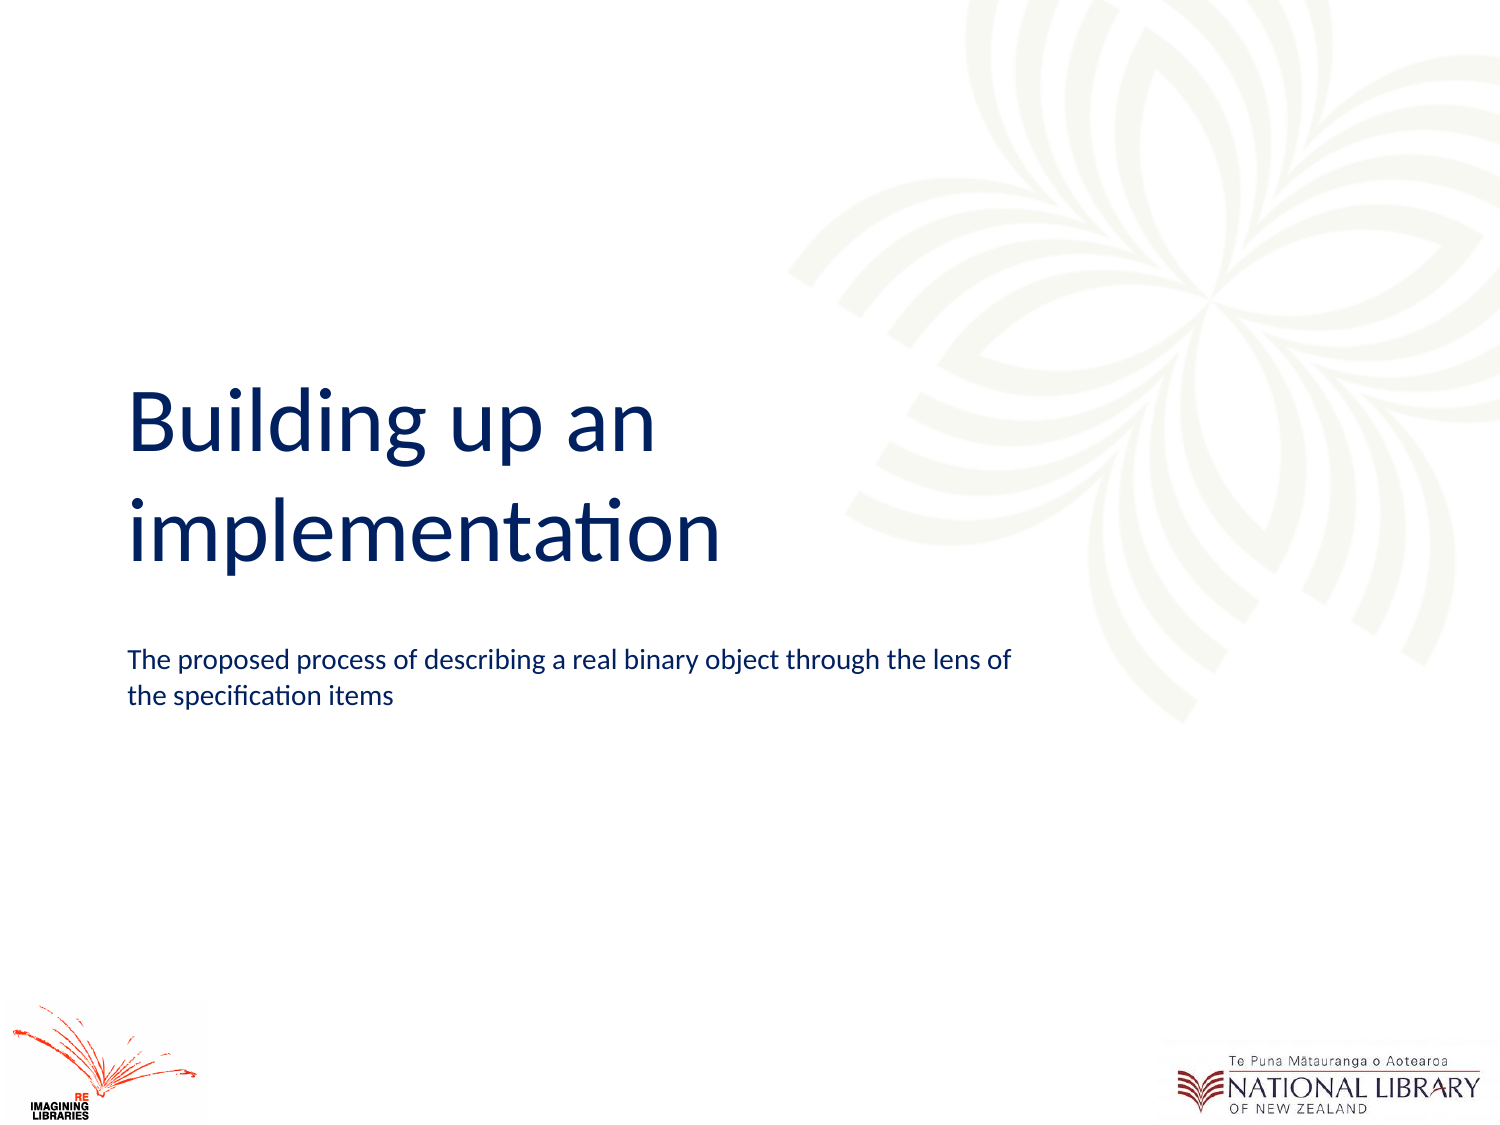

# Building up an implementation
The proposed process of describing a real binary object through the lens of the specification items